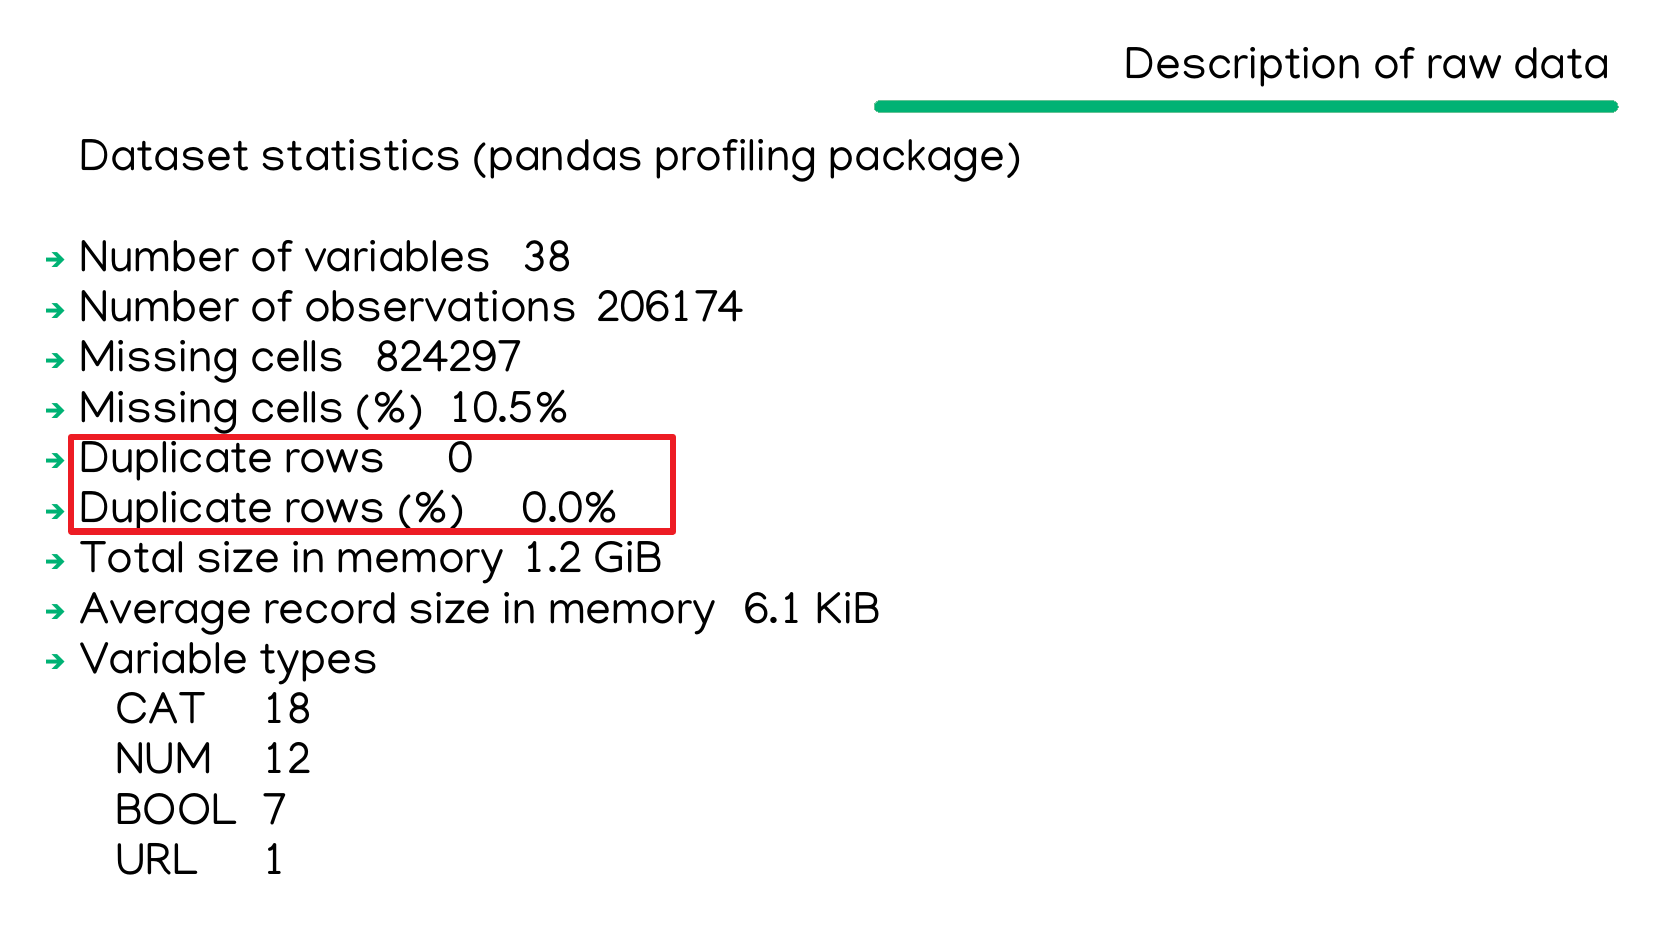

Description of raw data
Dataset statistics (pandas profiling package)
Number of variables	38
Number of observations	206174
Missing cells	824297
Missing cells (%)	10.5%
Duplicate rows	0
Duplicate rows (%)	0.0%
Total size in memory	1.2 GiB
Average record size in memory	6.1 KiB
Variable types
CAT	18
NUM	12
BOOL	7
URL	1